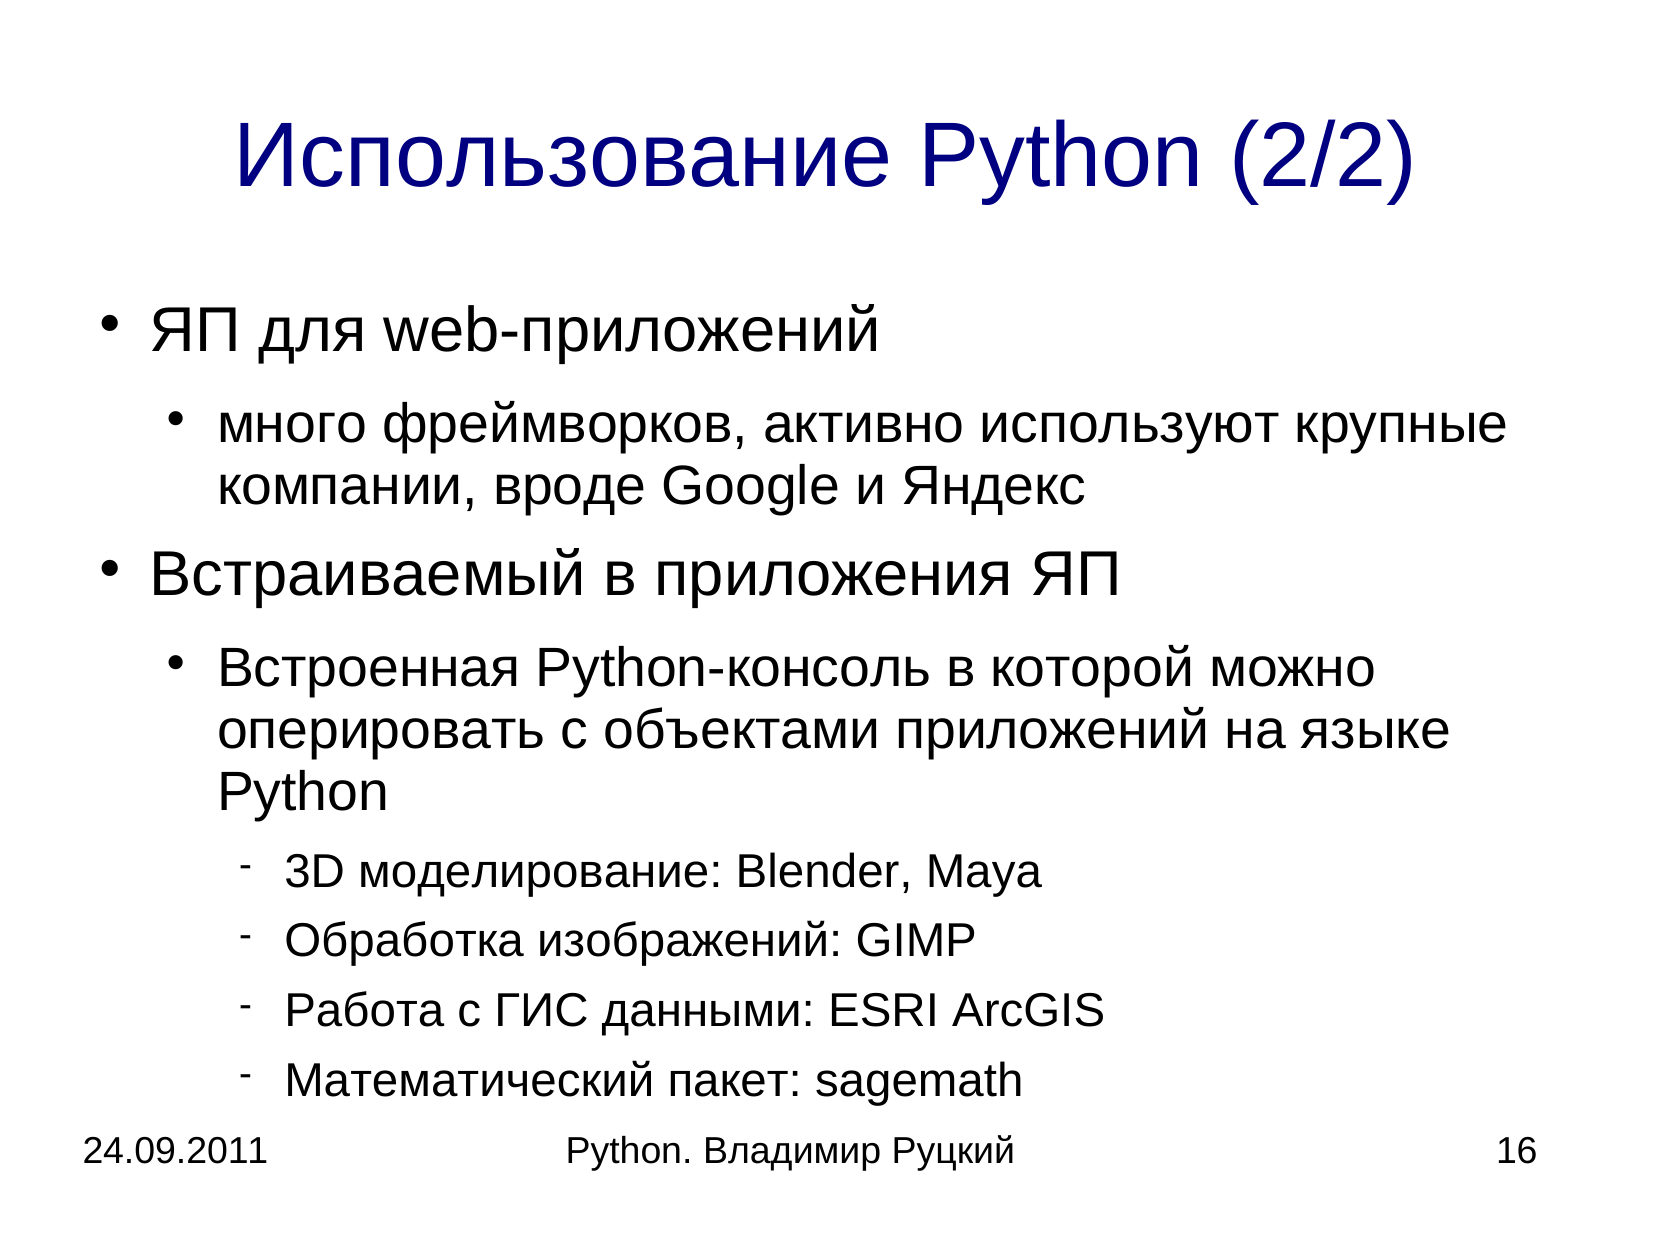

# Использование Python (2/2)
ЯП для web-приложений
много фреймворков, активно используют крупные компании, вроде Google и Яндекс
Встраиваемый в приложения ЯП
Встроенная Python-консоль в которой можно оперировать с объектами приложений на языке Python
3D моделирование: Blender, Maya
Обработка изображений: GIMP
Работа с ГИС данными: ESRI ArcGIS
Математический пакет: sagemath
24.09.2011
Python. Владимир Руцкий
16